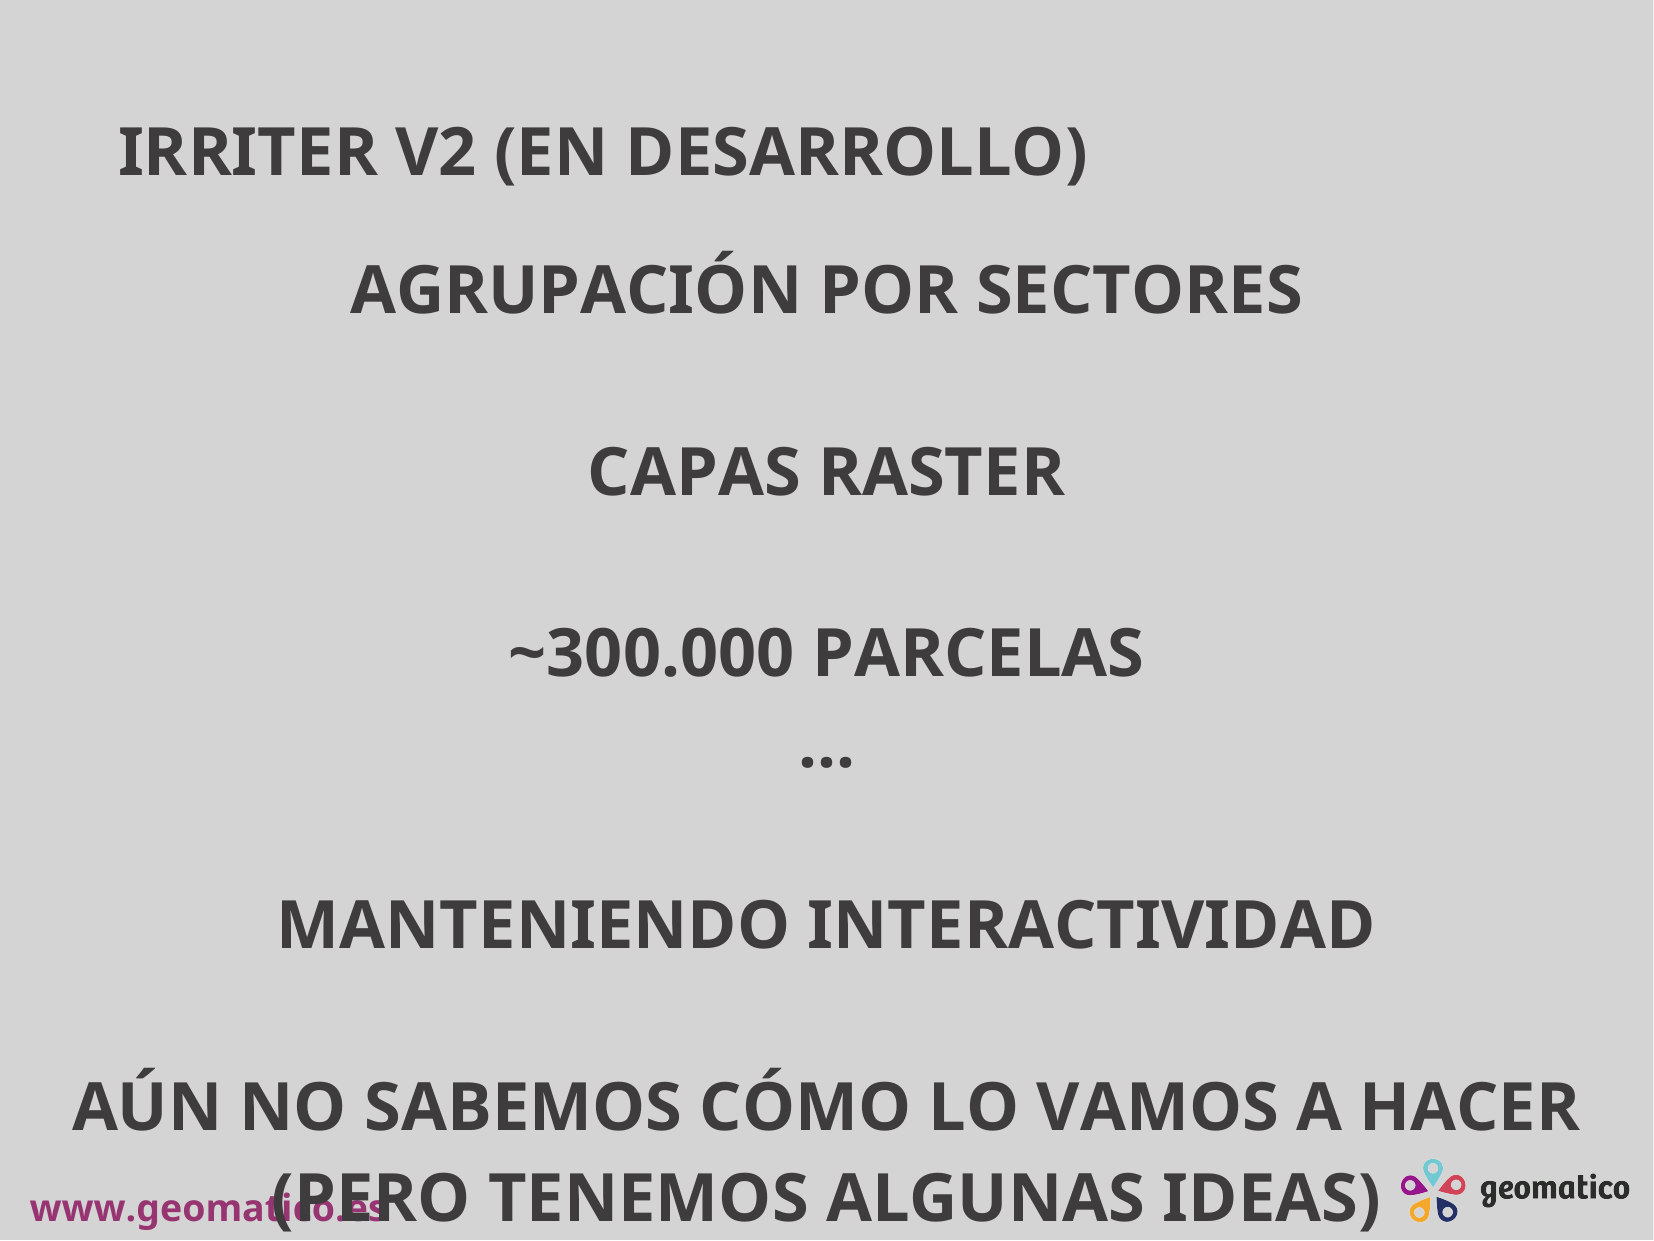

Irriter V2 (en desarrollo)
Agrupación por sectores
capas raster
~300.000 parcelas
…
Manteniendo interactividad
Aún no sabemos cómo lo vamos a hacer
(pero tenemos algunas ideas)